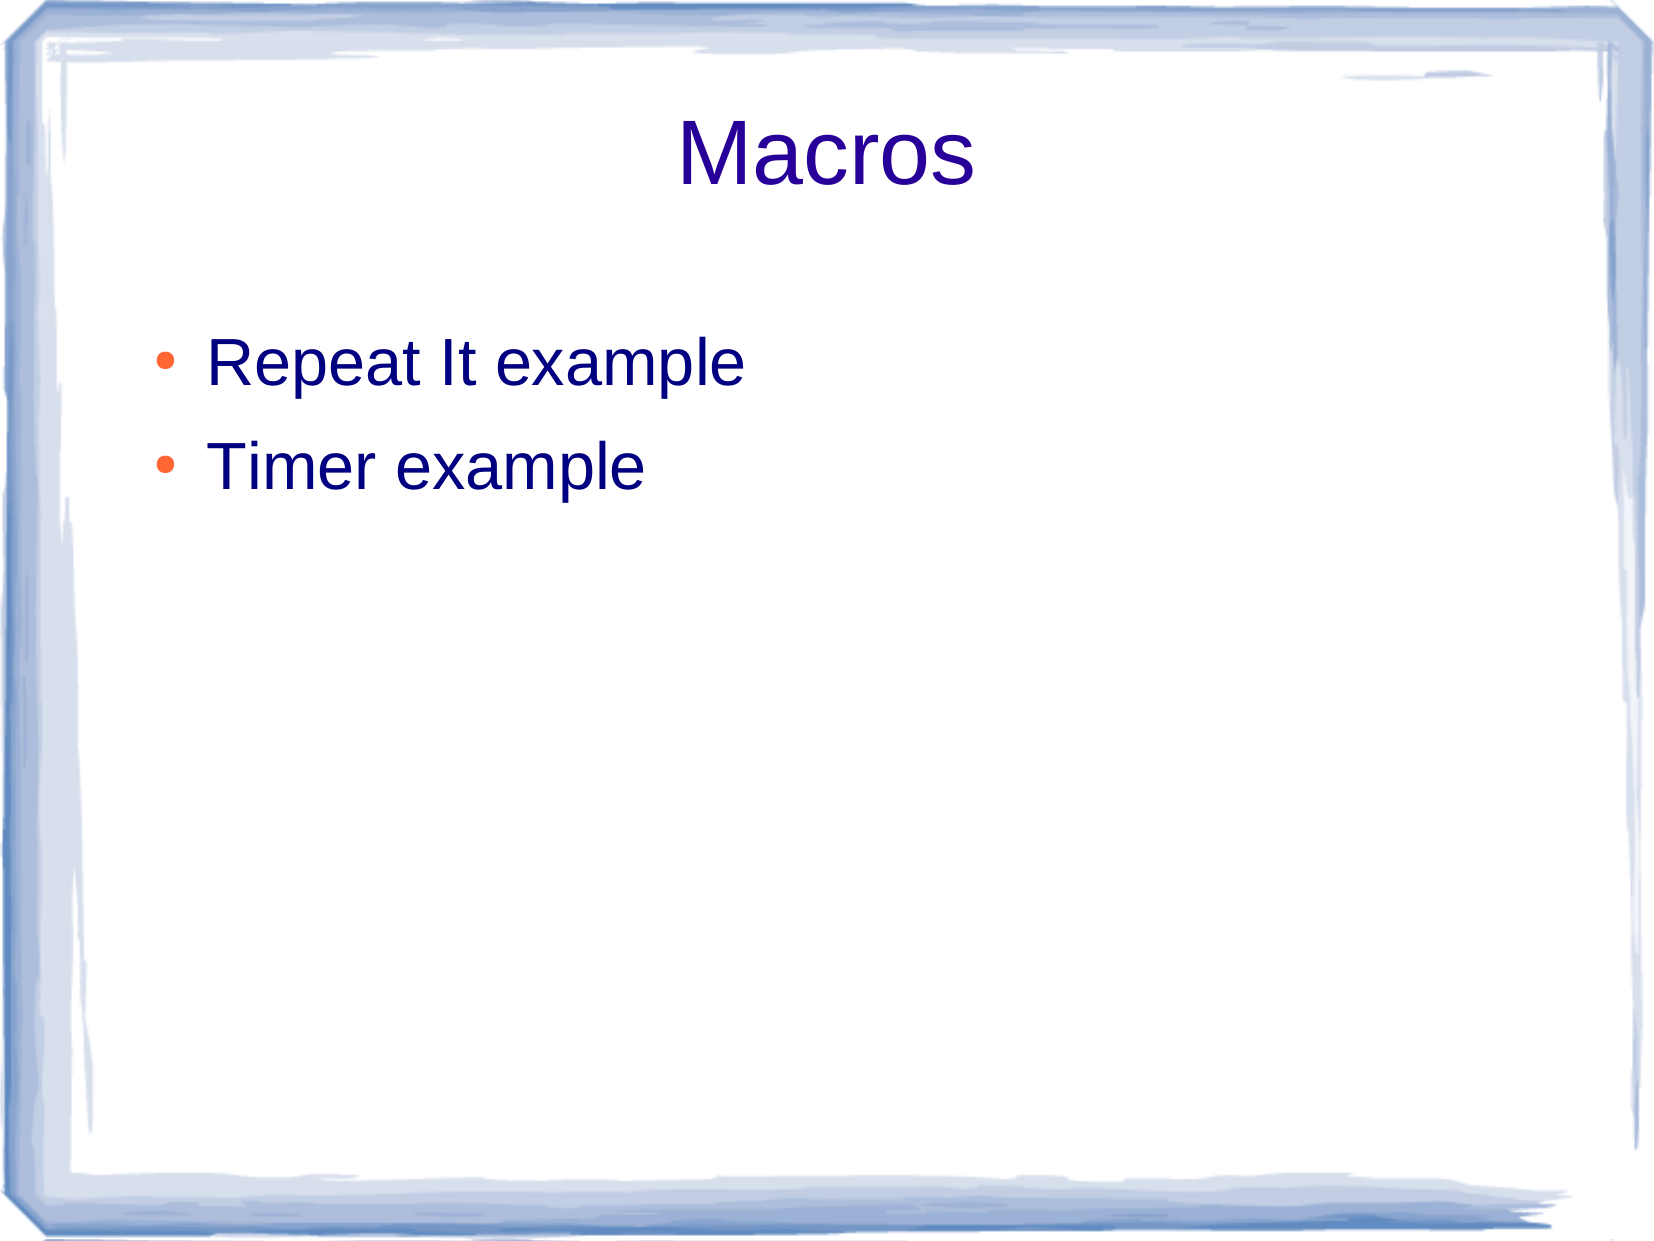

# Macros
Repeat It example
Timer example